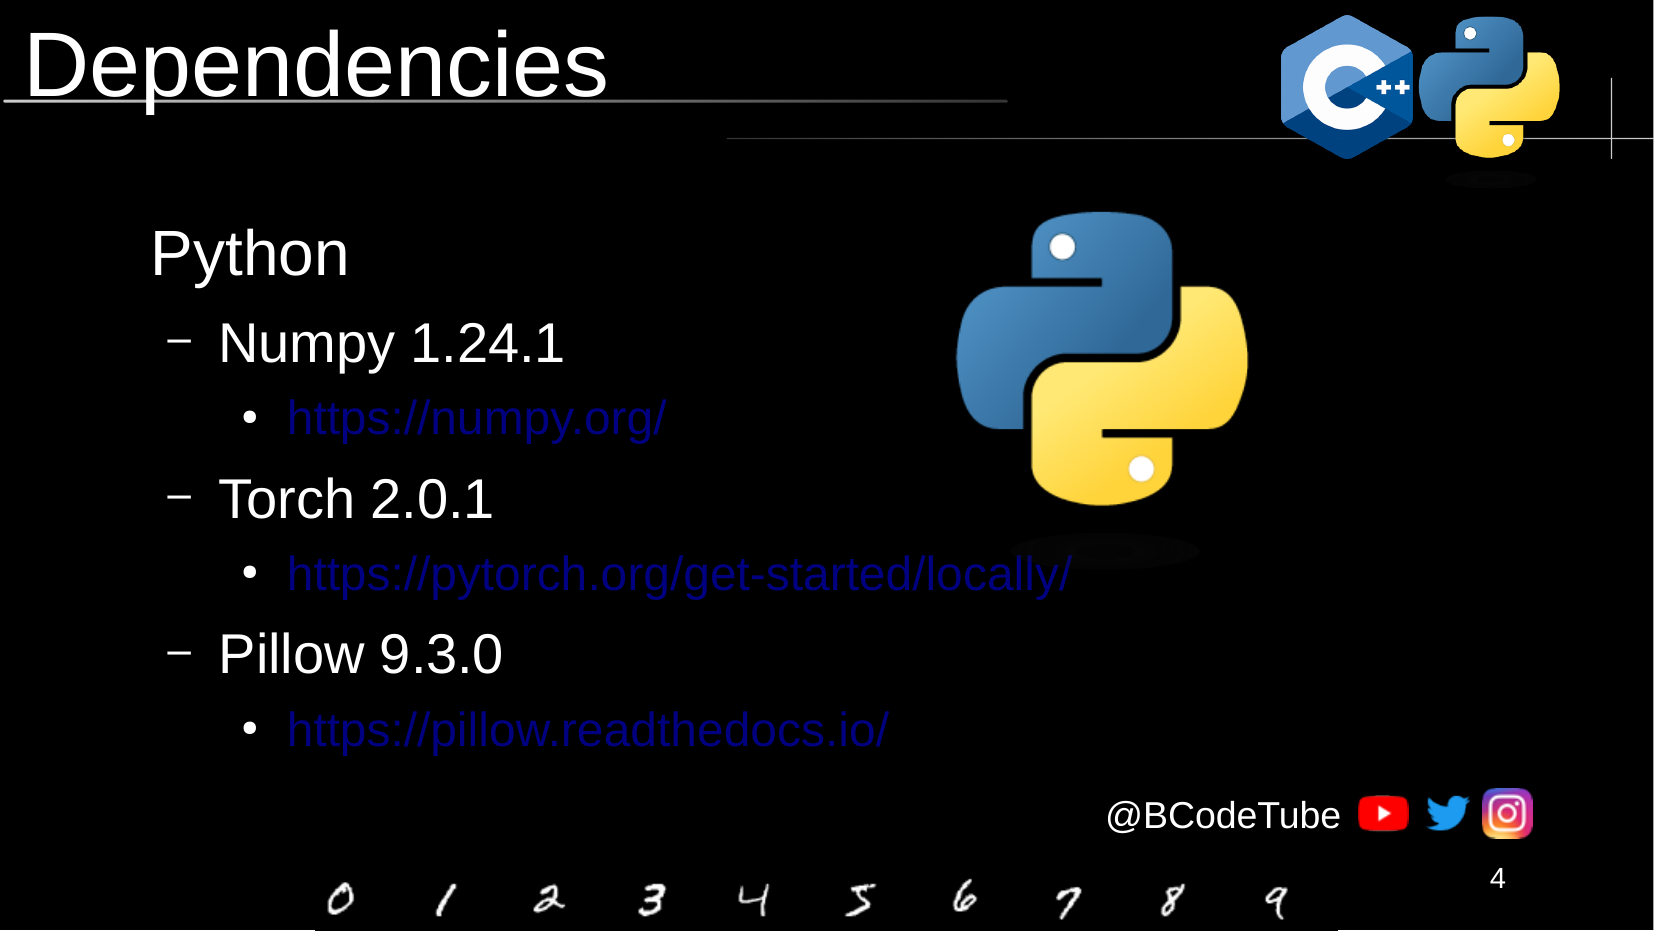

# Dependencies
Python
Numpy 1.24.1
https://numpy.org/
Torch 2.0.1
https://pytorch.org/get-started/locally/
Pillow 9.3.0
https://pillow.readthedocs.io/
4